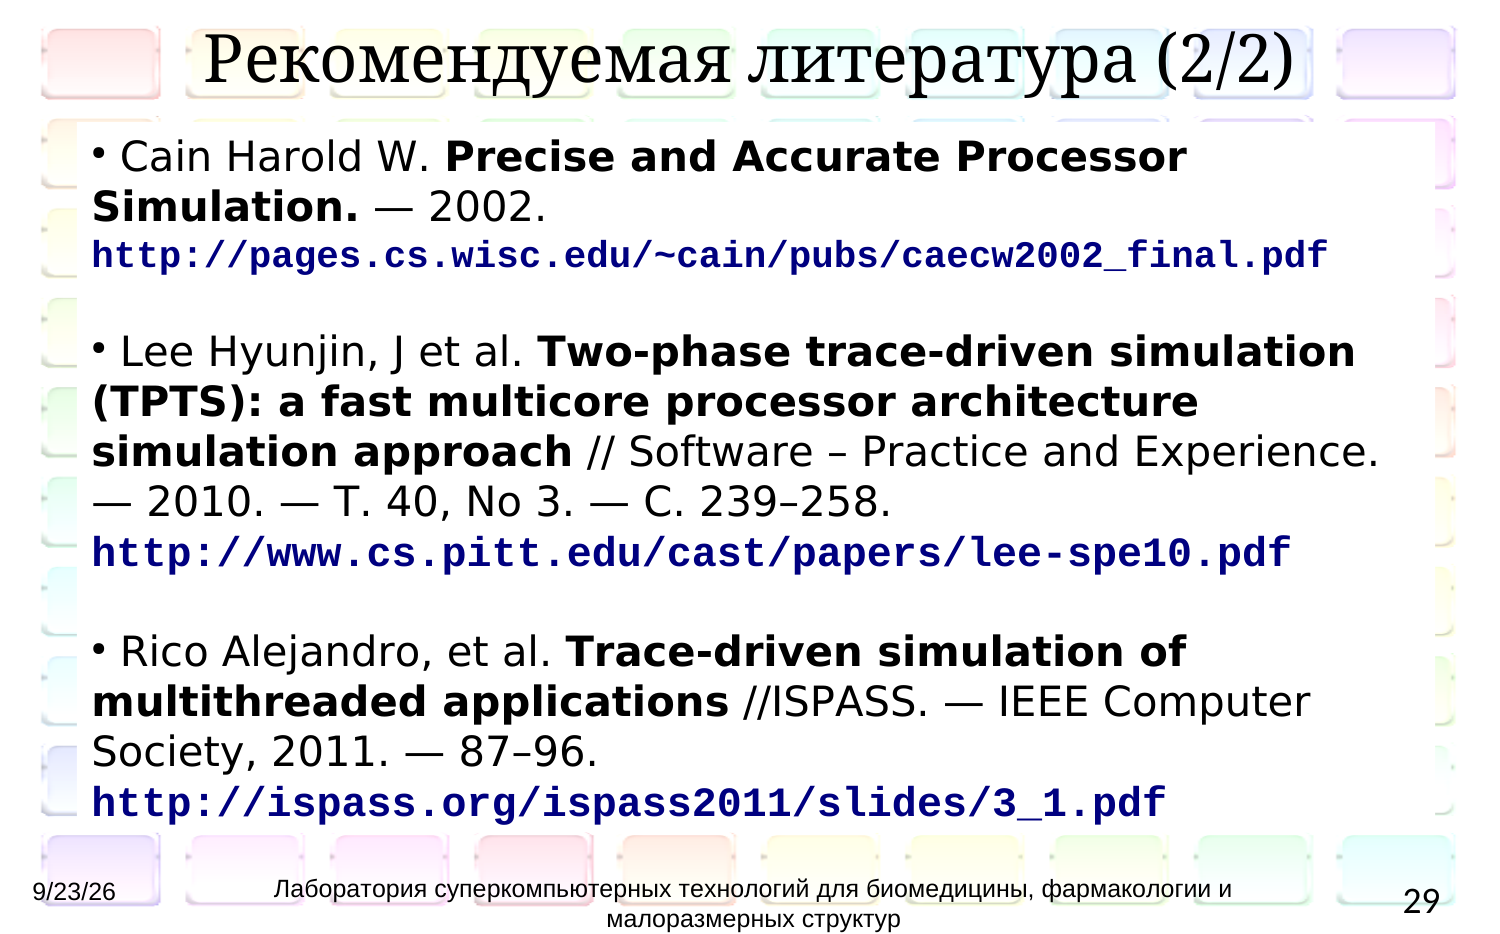

# Рекомендуемая литература (2/2)
 Cain Harold W. Precise and Accurate Processor Simulation. — 2002. http://pages.cs.wisc.edu/~cain/pubs/caecw2002_final.pdf
 Lee Hyunjin, J et al. Two-phase trace-driven simulation (TPTS): a fast multicore processor architecture simulation approach // Software – Practice and Experience. — 2010. — Т. 40, No 3. — С. 239–258. http://www.cs.pitt.edu/cast/papers/lee-spe10.pdf
 Rico Alejandro, et al. Trace-driven simulation of multithreaded applications //ISPASS. — IEEE Computer Society, 2011. — 87–96. http://ispass.org/ispass2011/slides/3_1.pdf
Лаборатория суперкомпьютерных технологий для биомедицины, фармакологии и малоразмерных структур